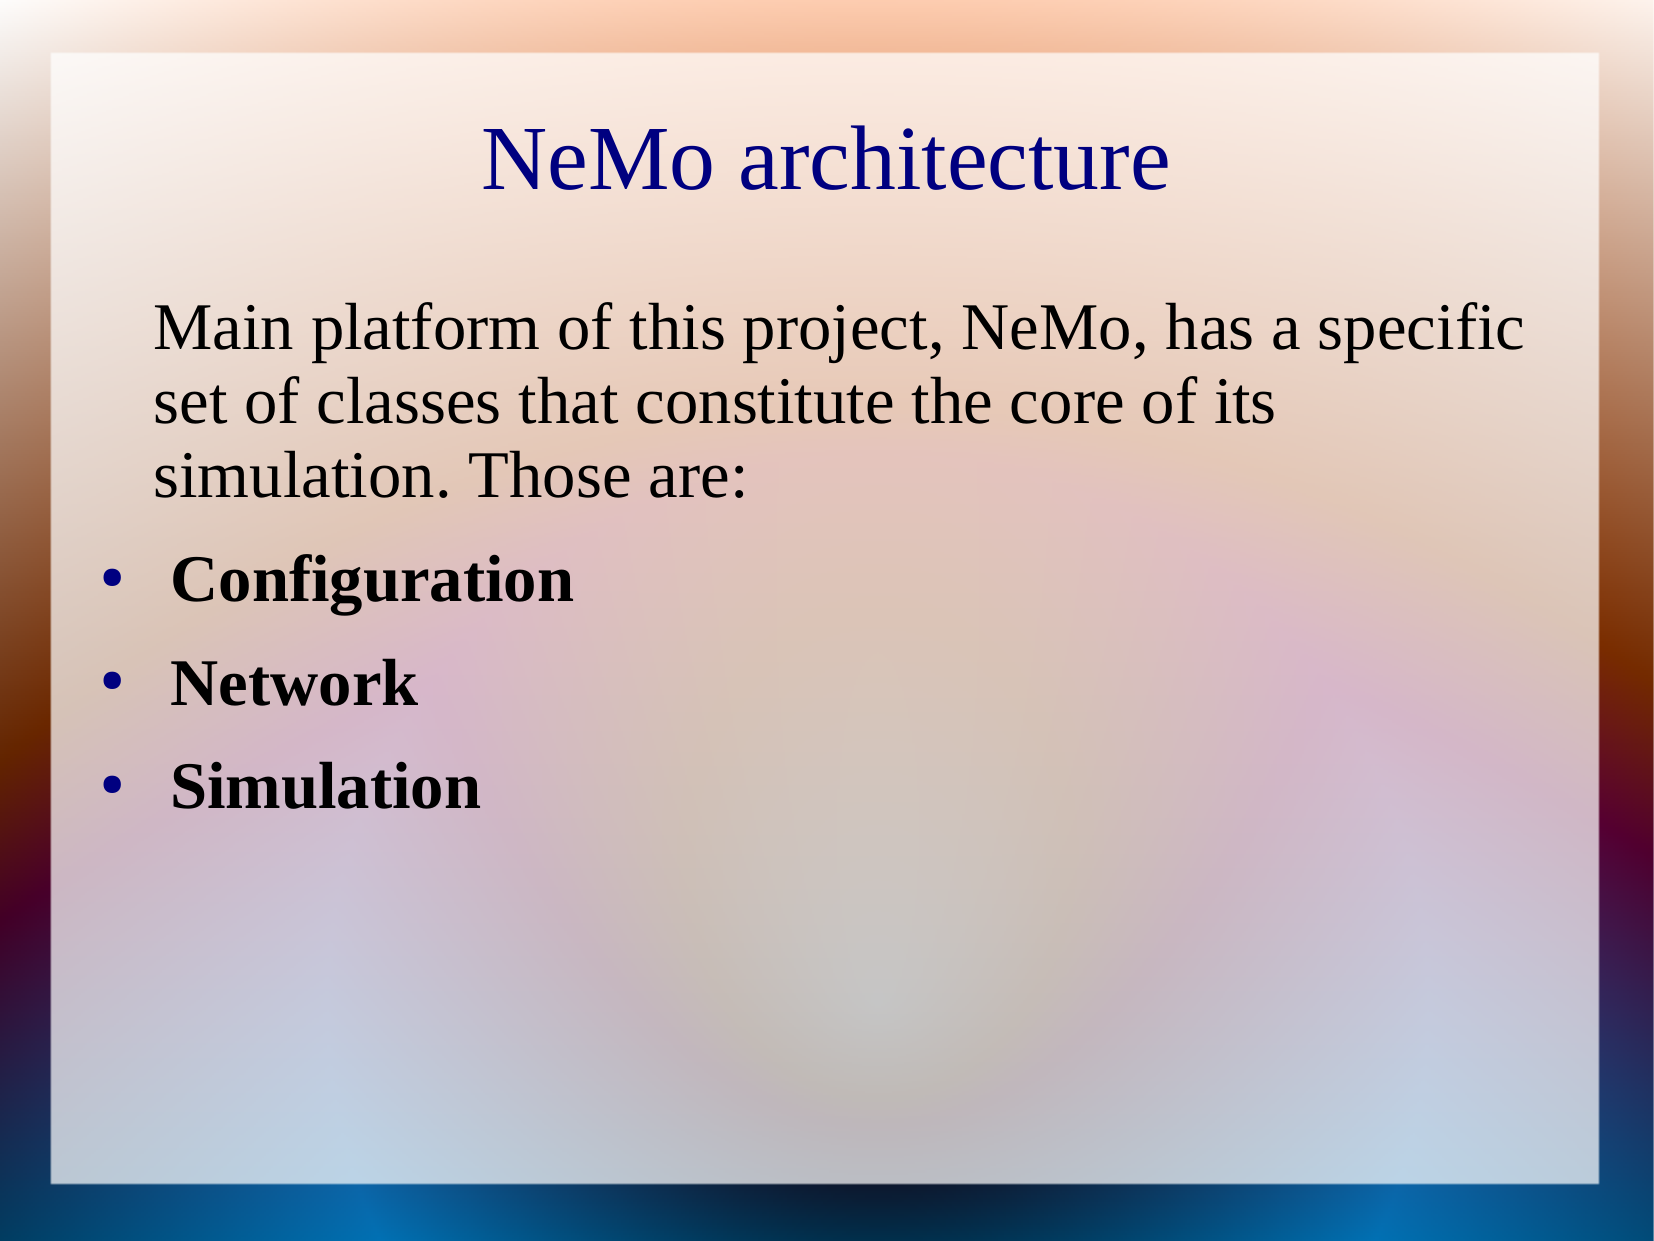

# NeMo architecture
Main platform of this project, NeMo, has a specific set of classes that constitute the core of its simulation. Those are:
 Configuration
 Network
 Simulation